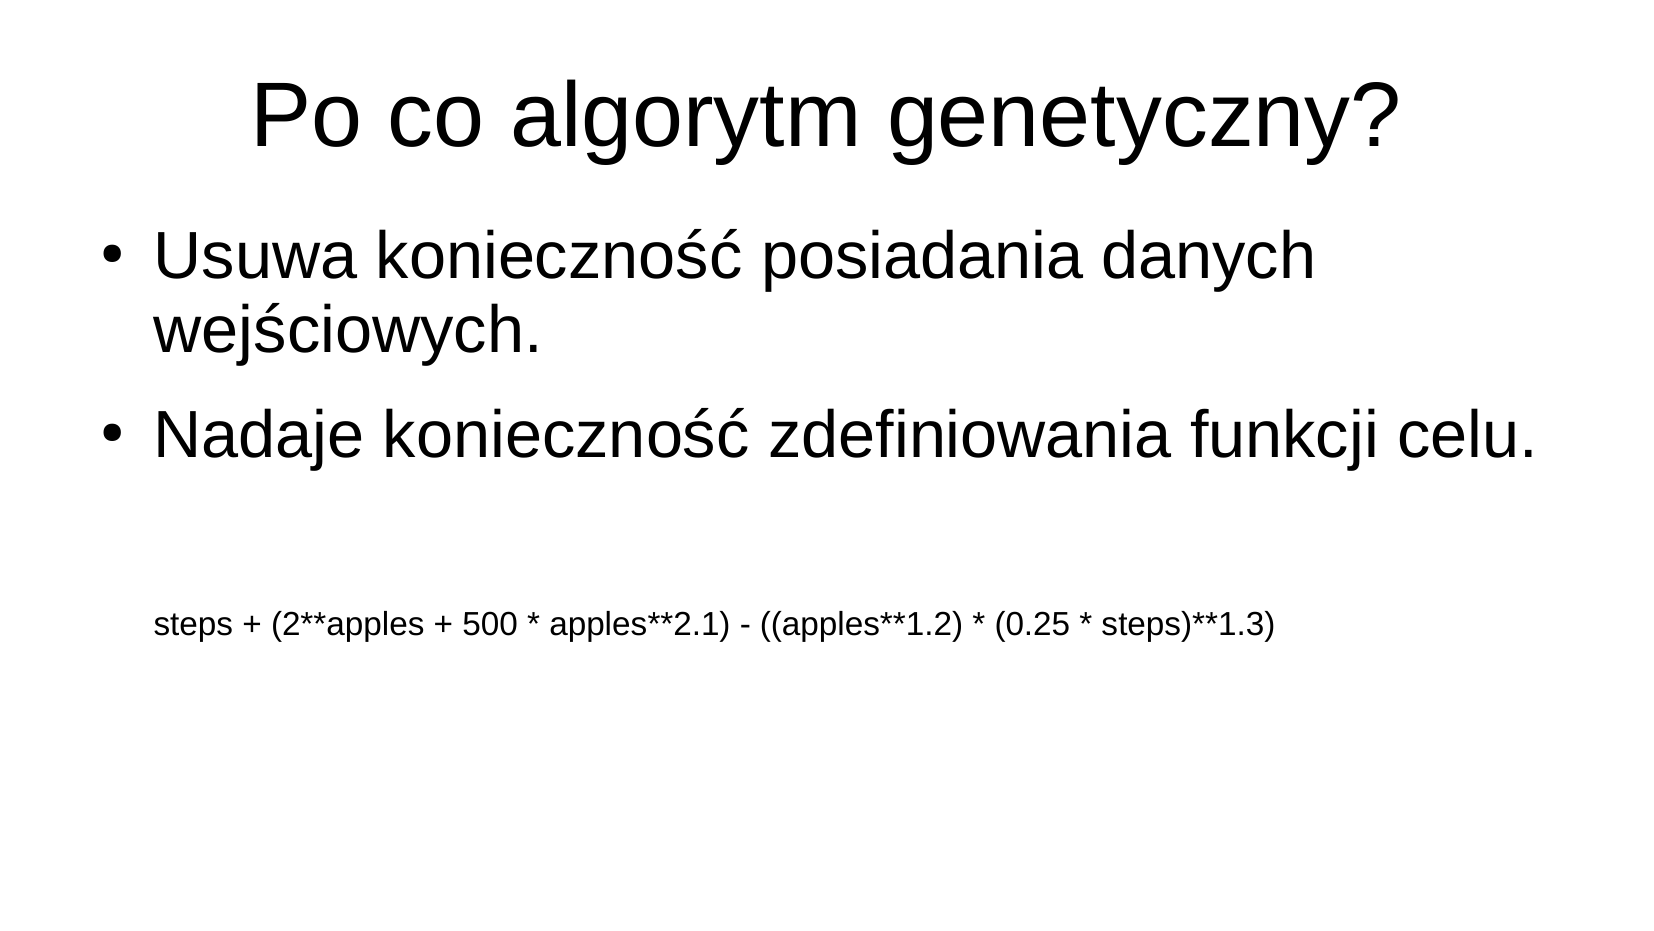

# Po co algorytm genetyczny?
Usuwa konieczność posiadania danych wejściowych.
Nadaje konieczność zdefiniowania funkcji celu.
steps + (2**apples + 500 * apples**2.1) - ((apples**1.2) * (0.25 * steps)**1.3)